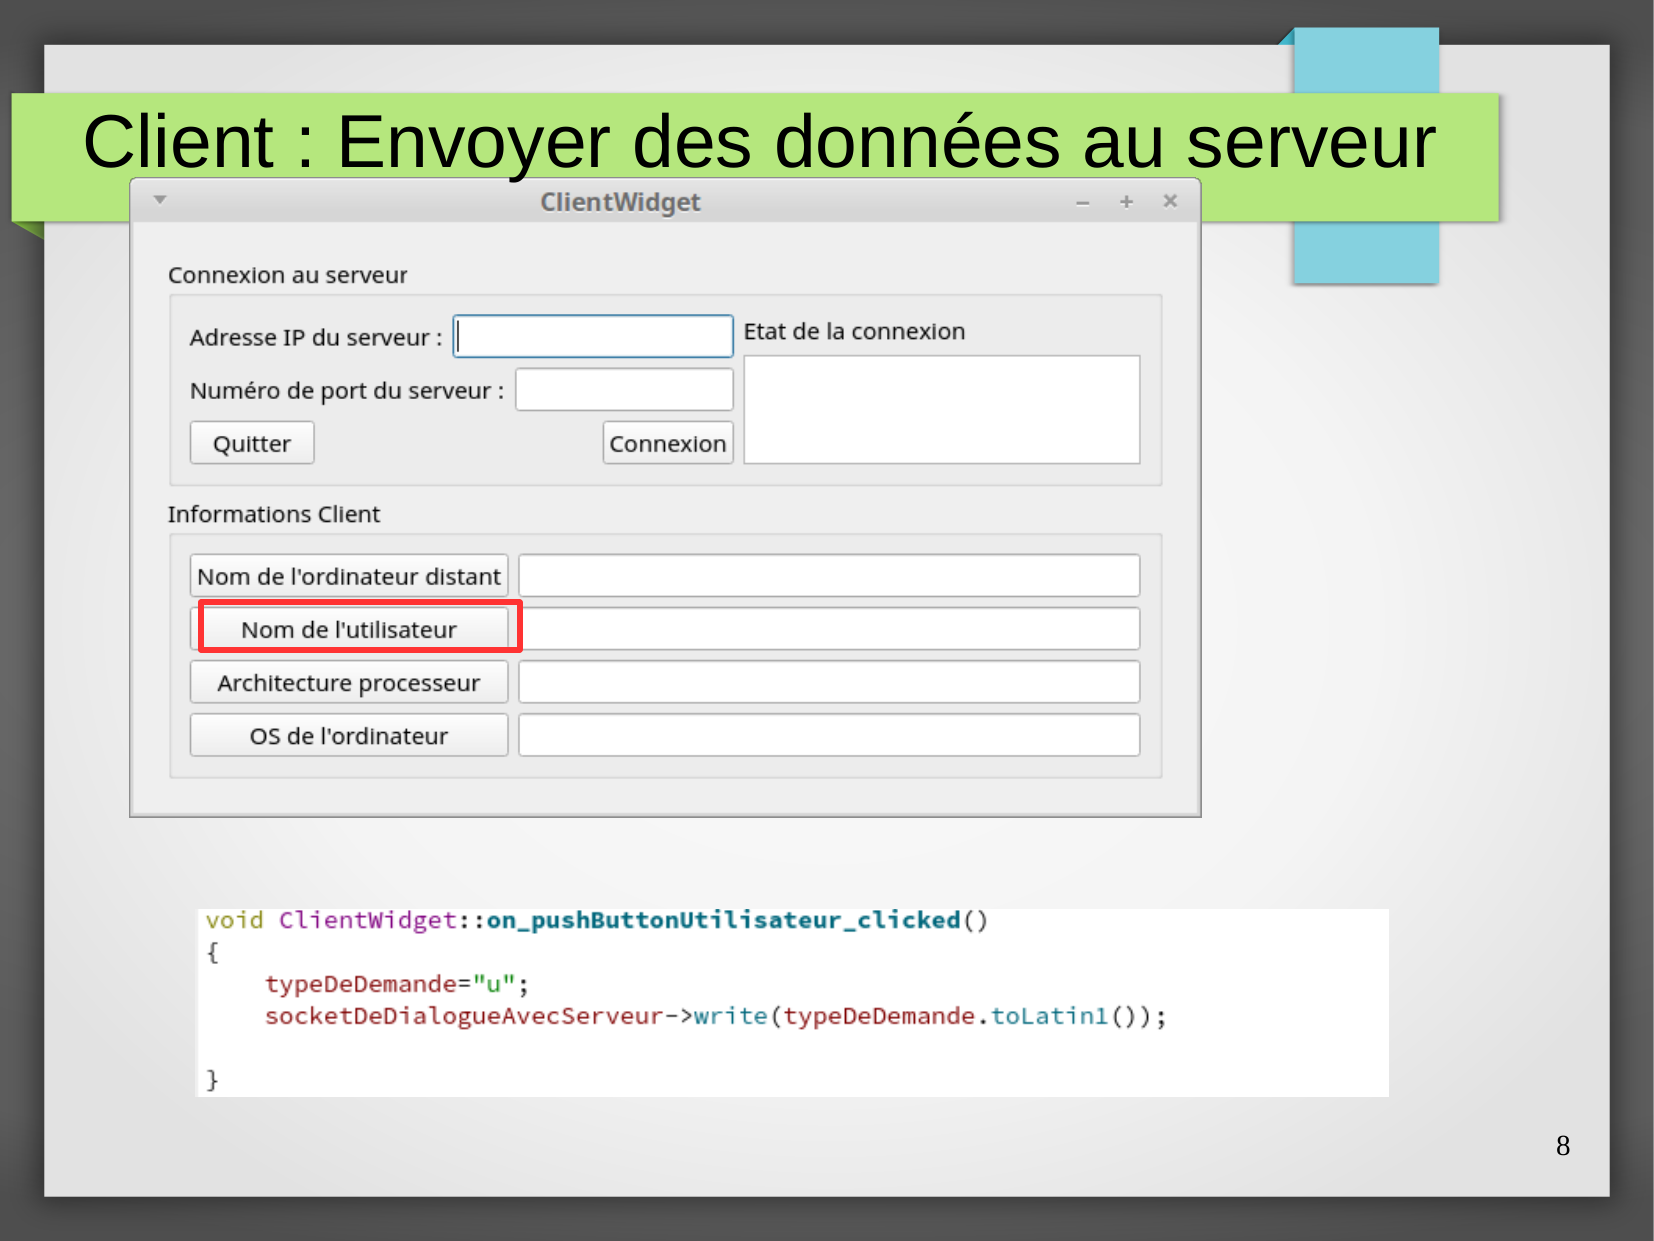

# Client : Envoyer des données au serveur
8